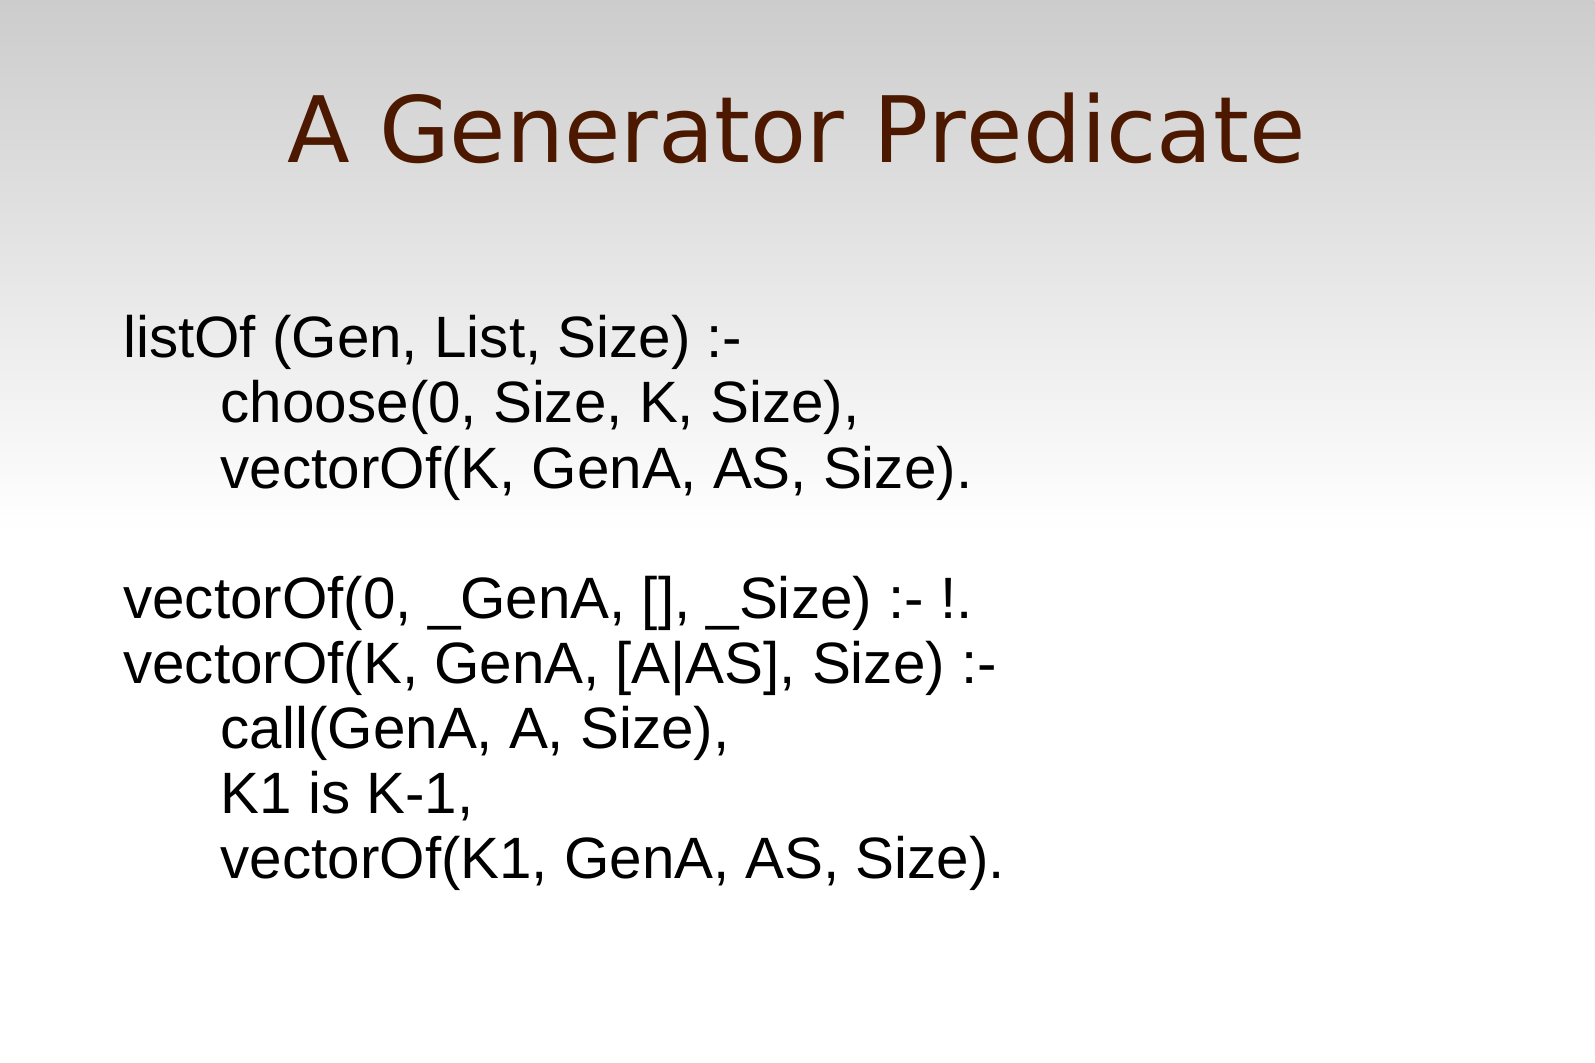

# A Generator Predicate
listOf (Gen, List, Size) :-
 choose(0, Size, K, Size),
 vectorOf(K, GenA, AS, Size).
vectorOf(0, _GenA, [], _Size) :- !.
vectorOf(K, GenA, [A|AS], Size) :-
 call(GenA, A, Size),
 K1 is K-1,
 vectorOf(K1, GenA, AS, Size).